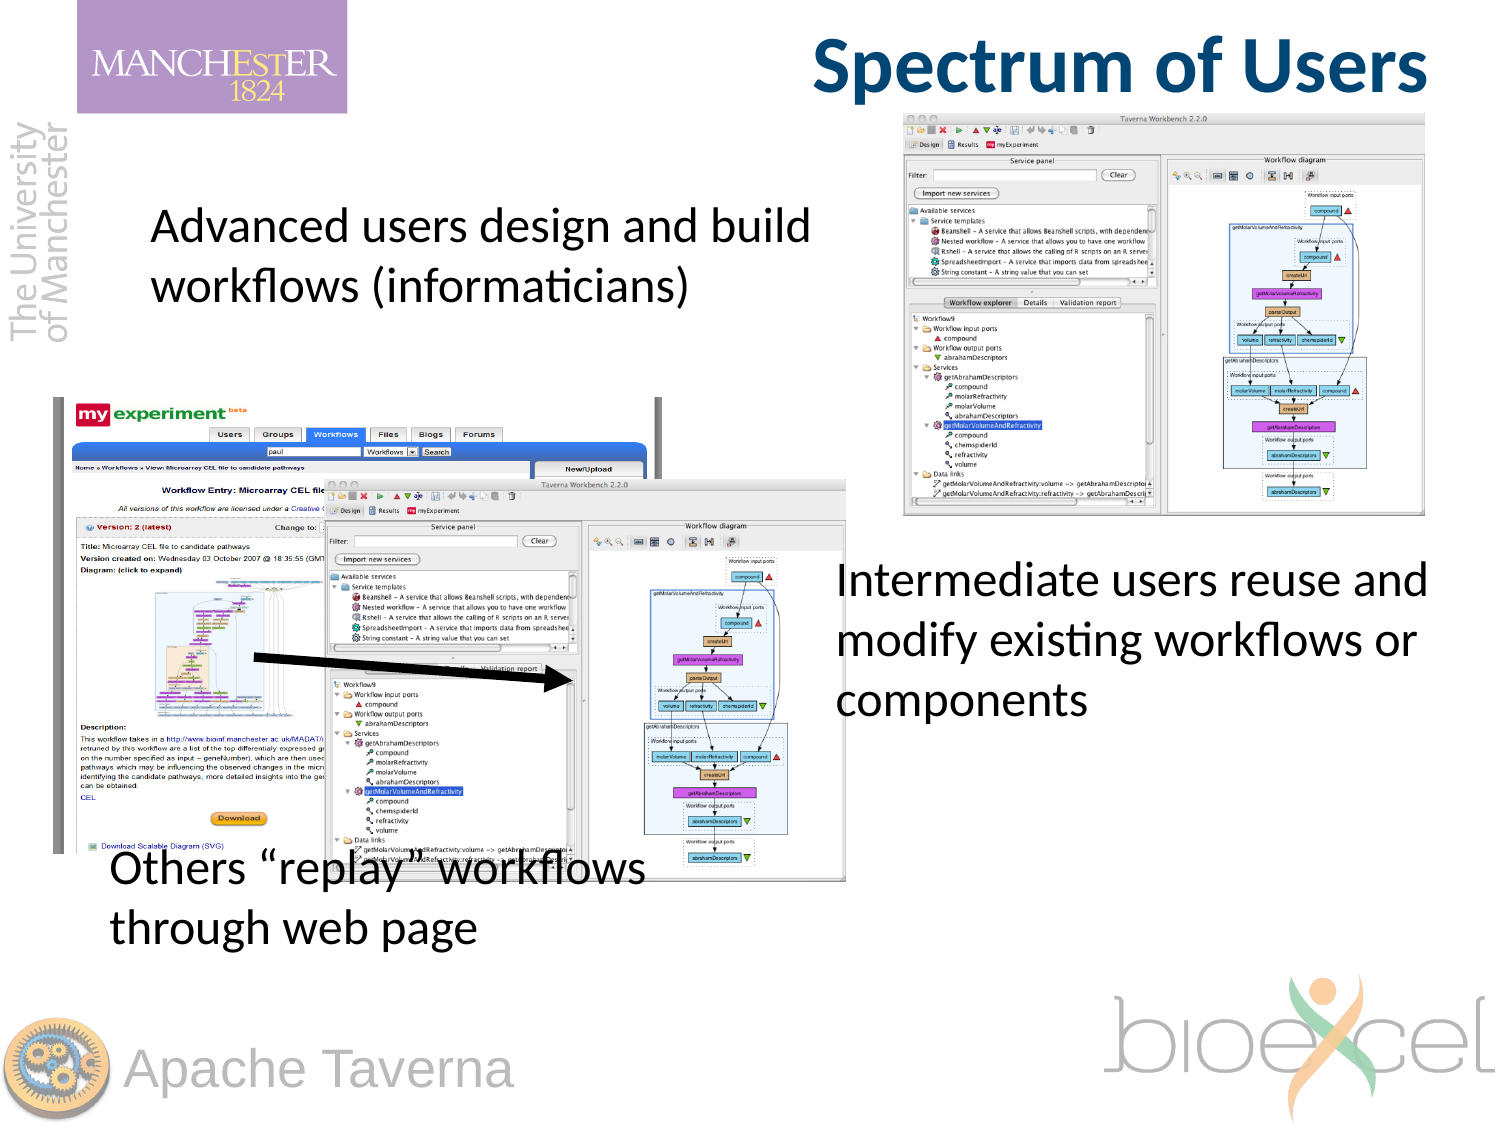

Spectrum of Users
Advanced users design and build workflows (informaticians)
Intermediate users reuse and modify existing workflows or components
Others “replay” workflows through web page